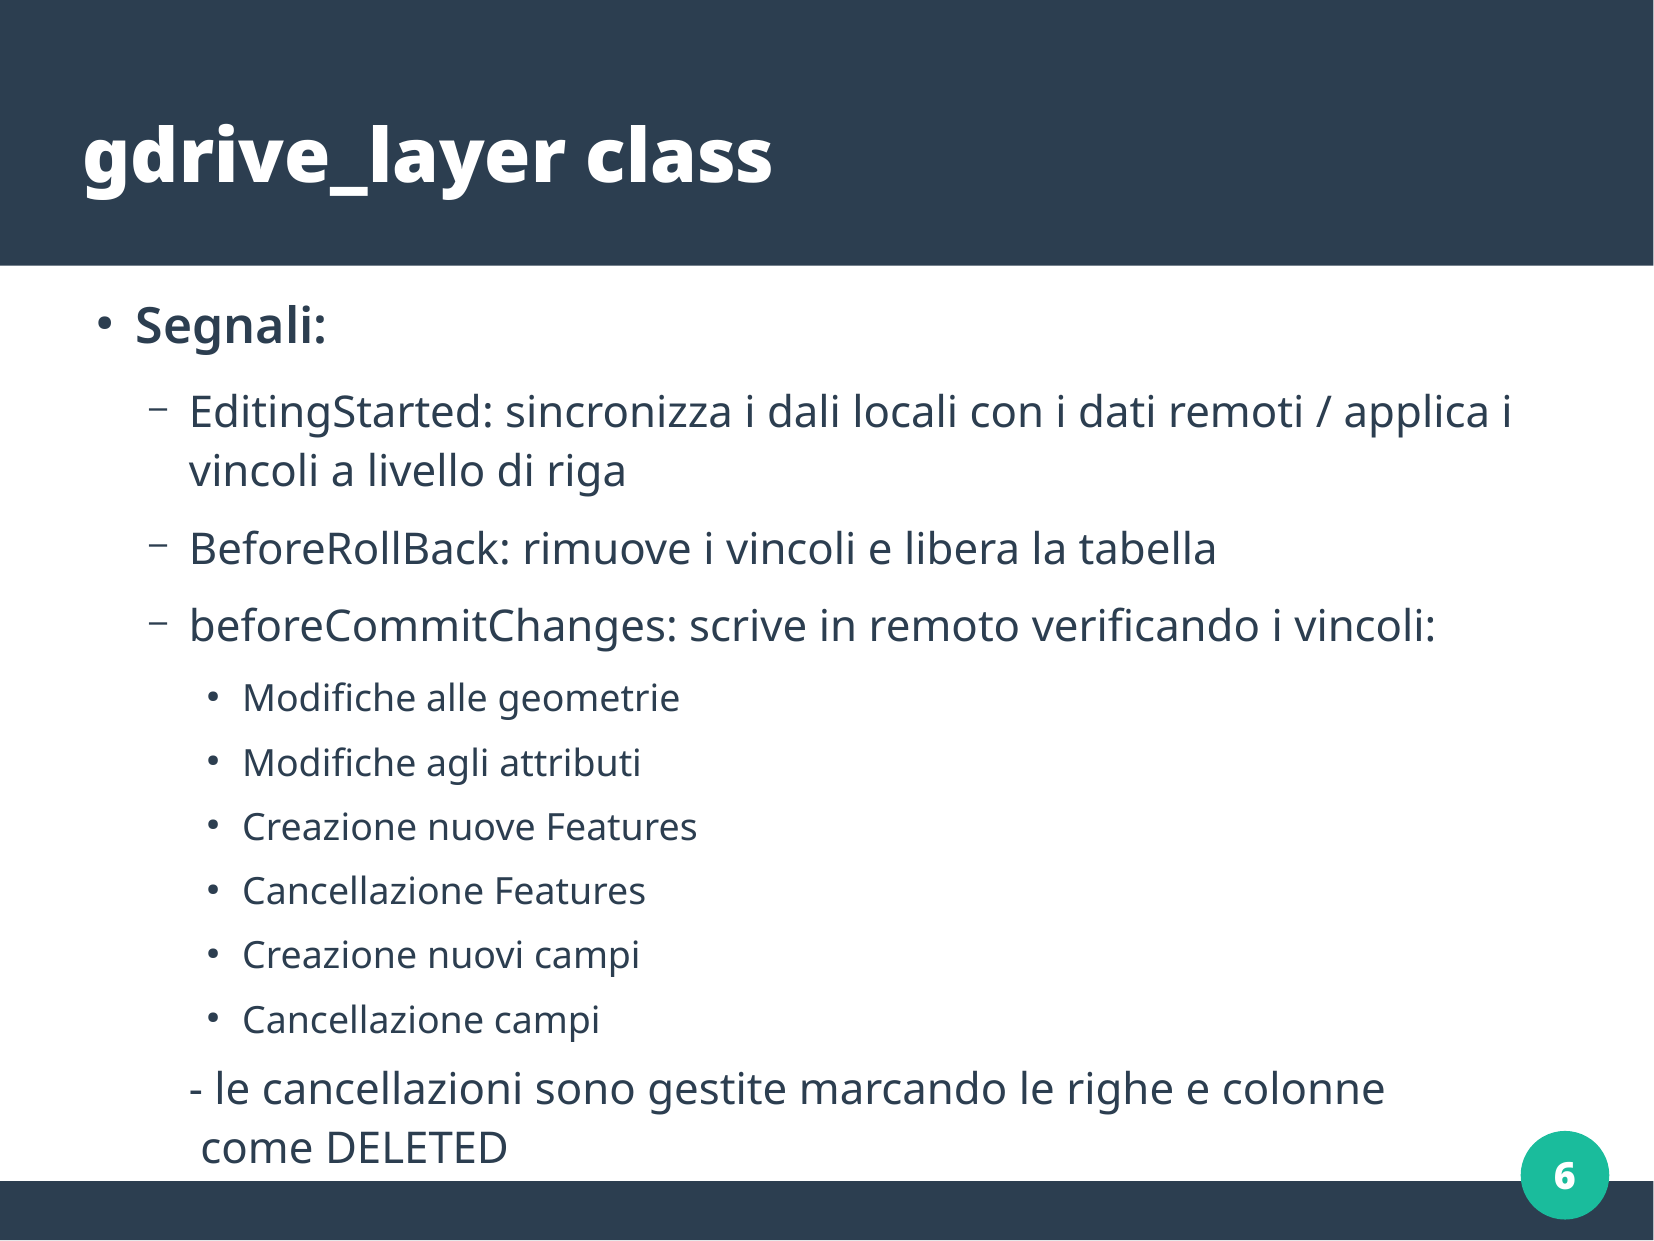

# gdrive_layer class
Segnali:
EditingStarted: sincronizza i dali locali con i dati remoti / applica i vincoli a livello di riga
BeforeRollBack: rimuove i vincoli e libera la tabella
beforeCommitChanges: scrive in remoto verificando i vincoli:
Modifiche alle geometrie
Modifiche agli attributi
Creazione nuove Features
Cancellazione Features
Creazione nuovi campi
Cancellazione campi
- le cancellazioni sono gestite marcando le righe e colonne
 come DELETED